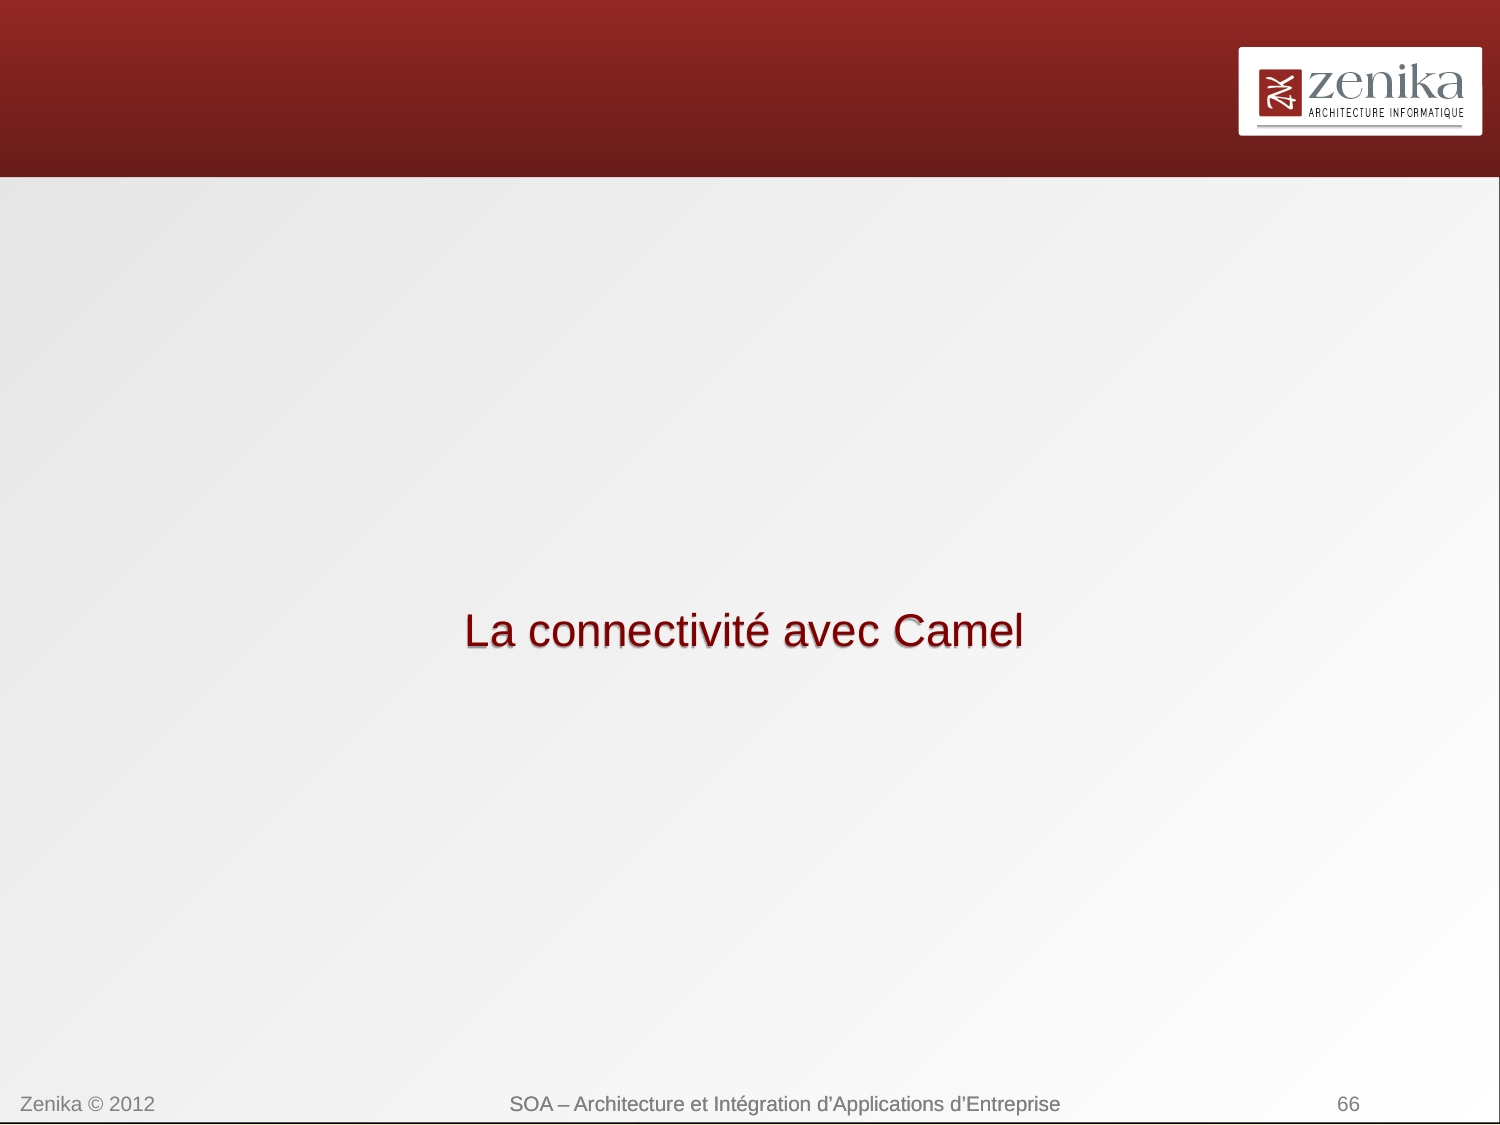

# La connectivité avec Camel
SOA – Architecture et Intégration d’Applications d’Entreprise